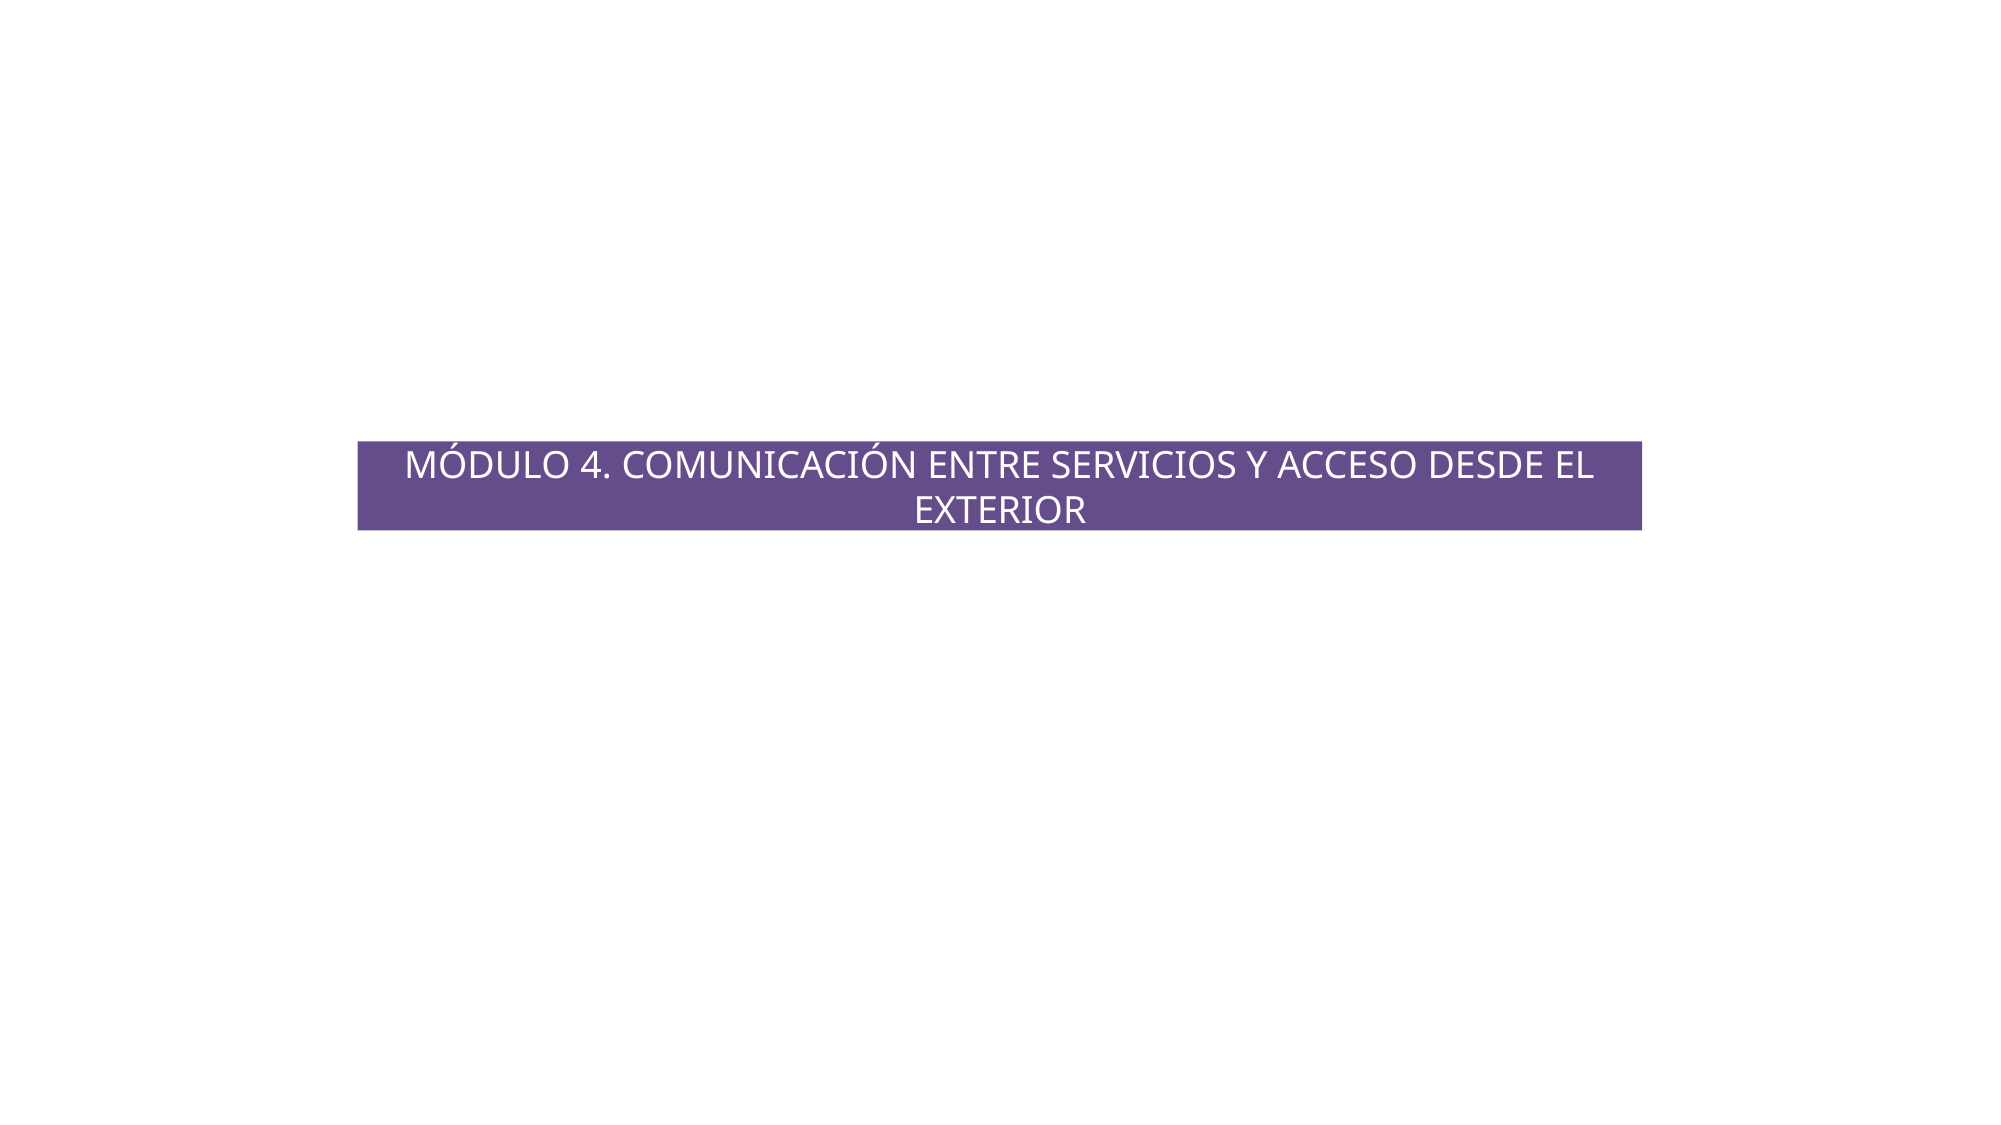

MÓDULO 4. COMUNICACIÓN ENTRE SERVICIOS Y ACCESO DESDE EL EXTERIOR